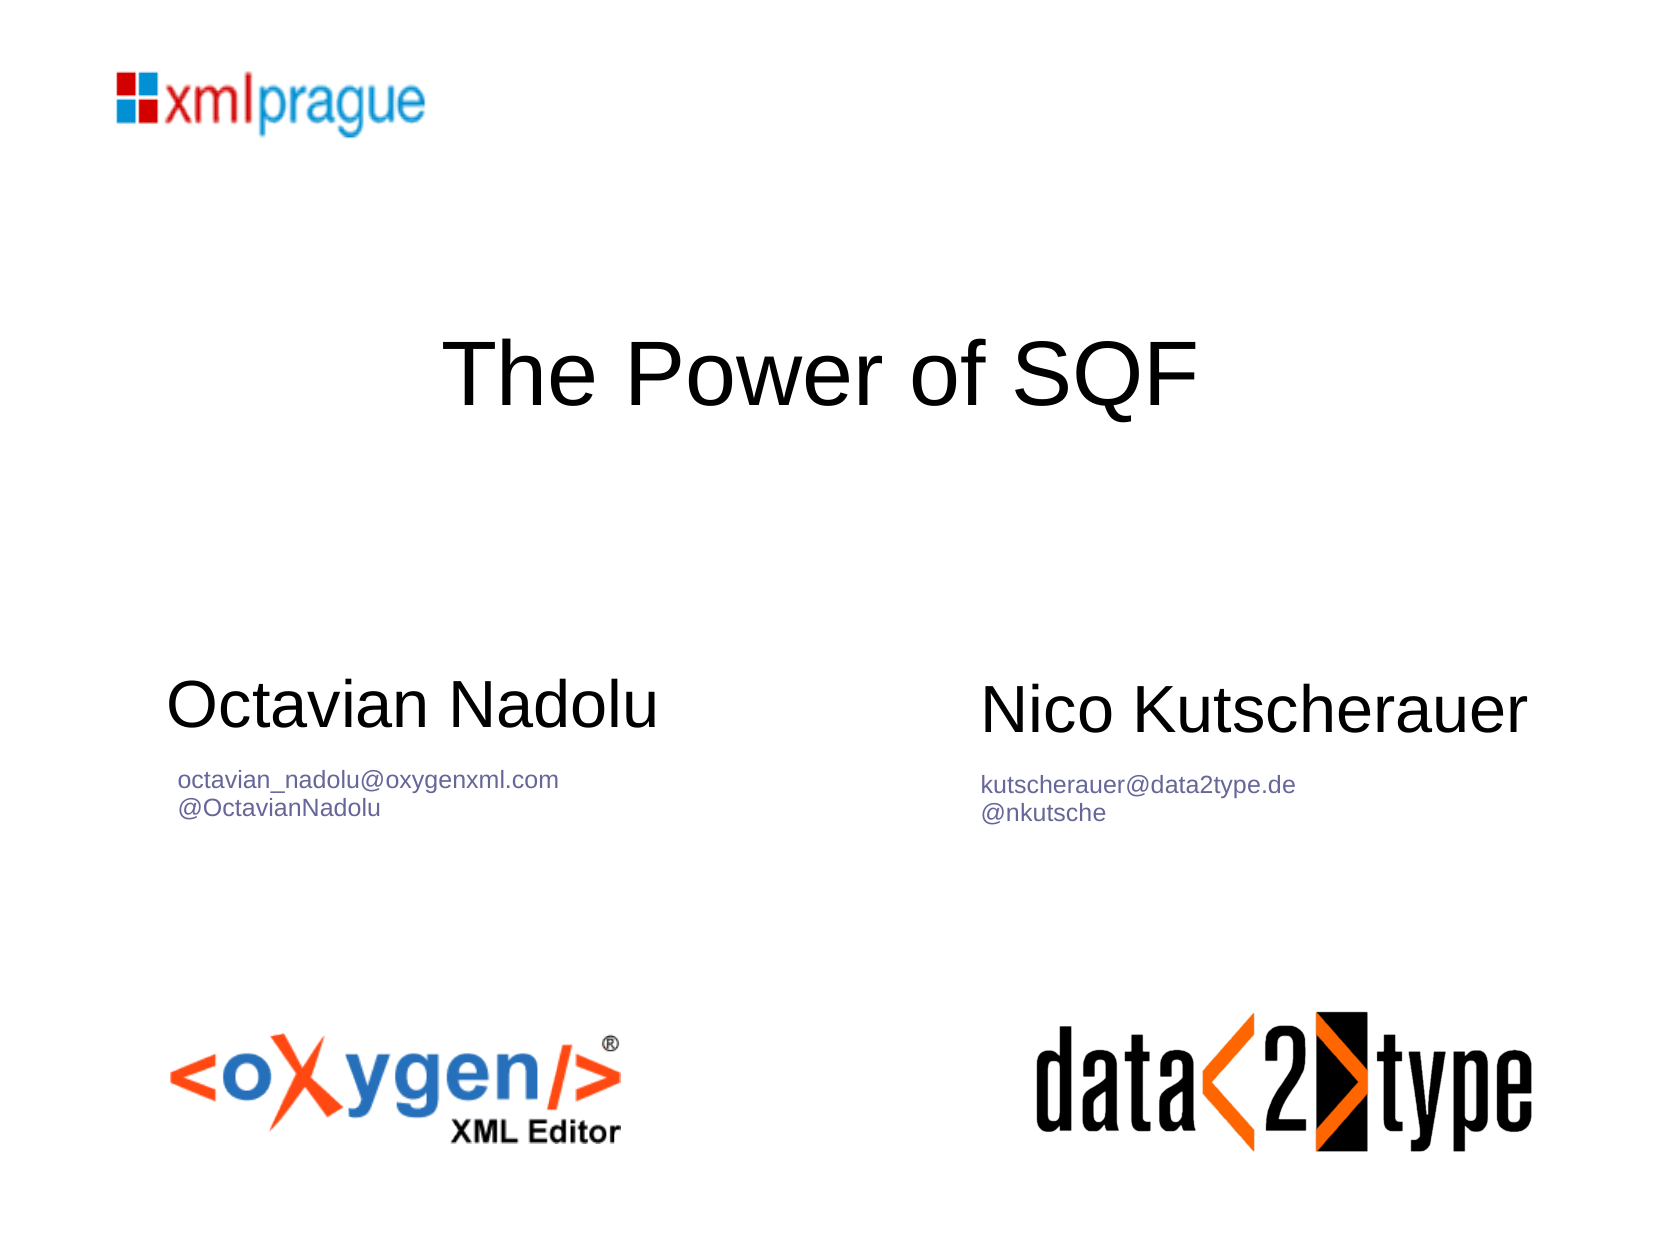

# The Power of SQF
Nico Kutscherauer
Octavian Nadolu
octavian_nadolu@oxygenxml.com
@OctavianNadolu
kutscherauer@data2type.de @nkutsche